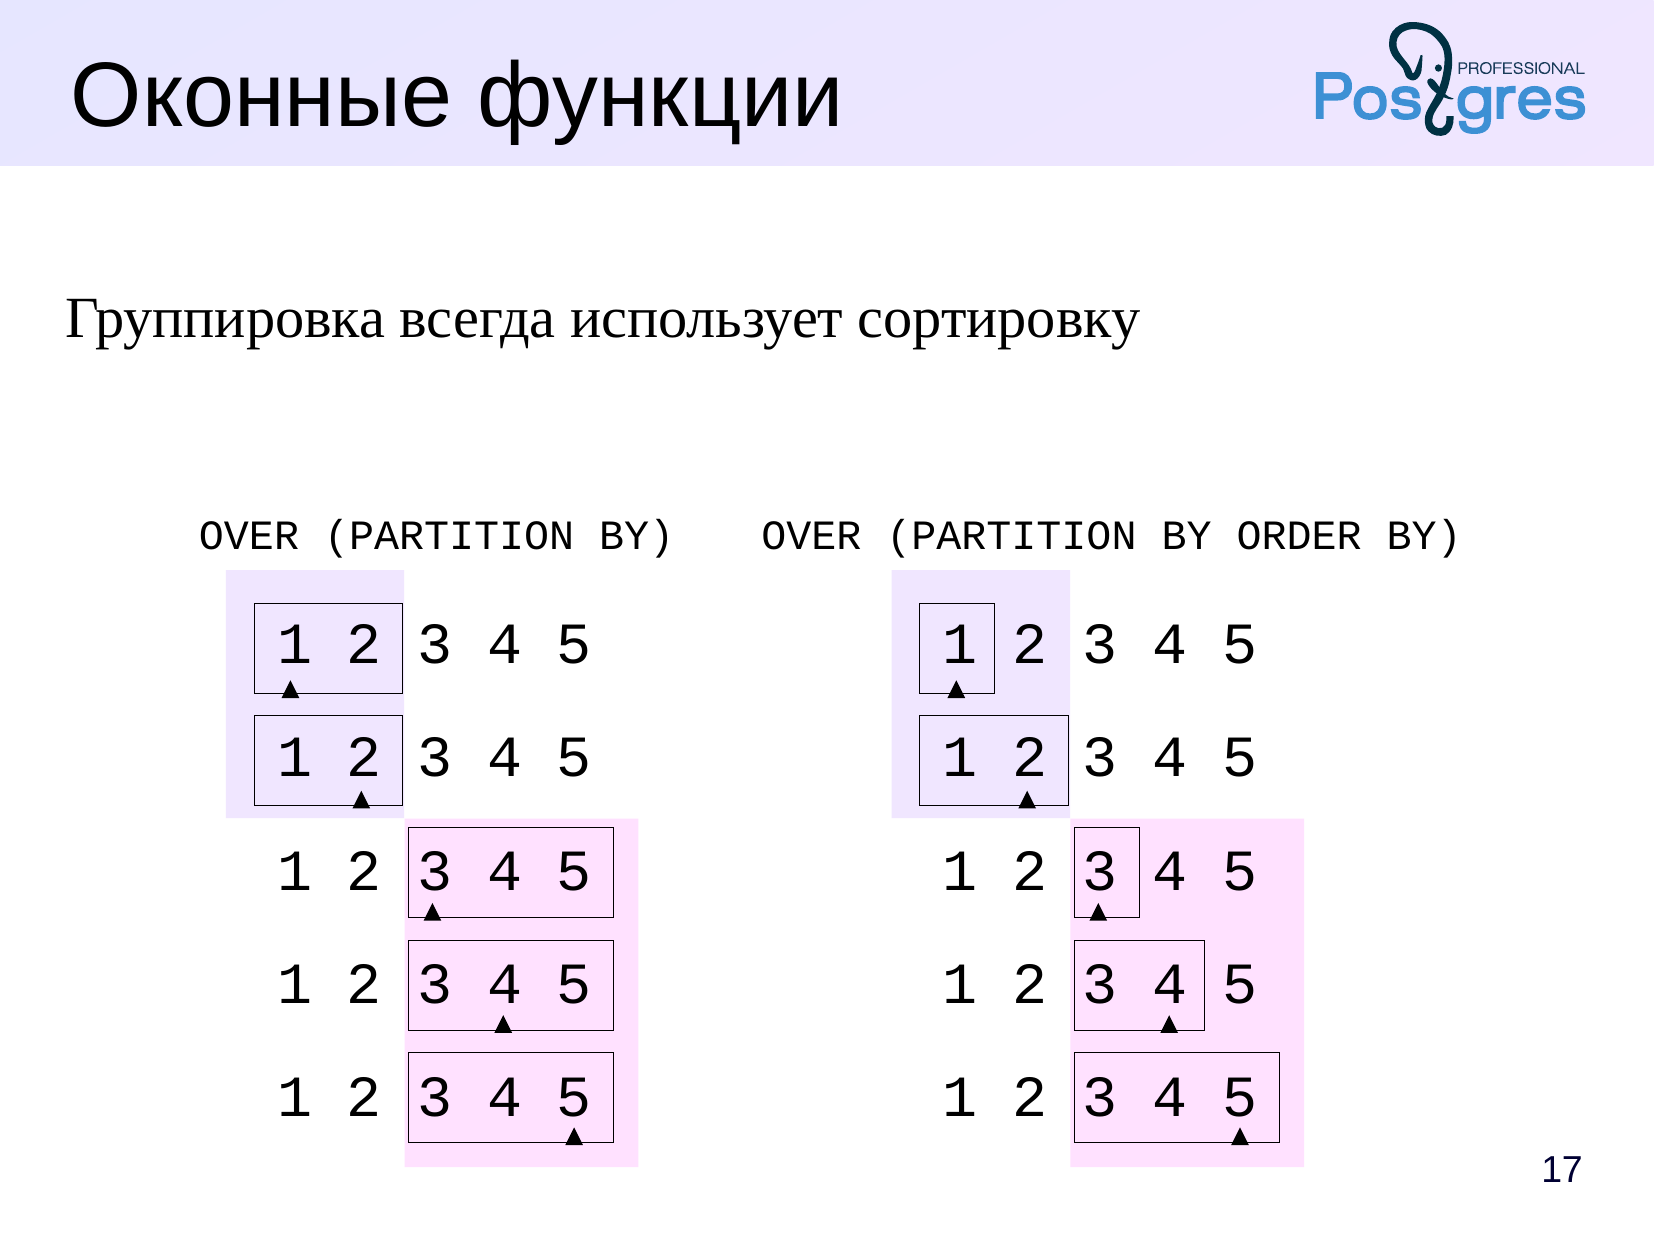

# Оконные функции
Группировка всегда использует сортировку
 1 2 3 4 5 1 2 3 4 5
 1 2 3 4 5 1 2 3 4 5
 1 2 3 4 5 1 2 3 4 5
 1 2 3 4 5 1 2 3 4 5
 1 2 3 4 5 1 2 3 4 5
OVER (PARTITION BY)
OVER (PARTITION BY ORDER BY)